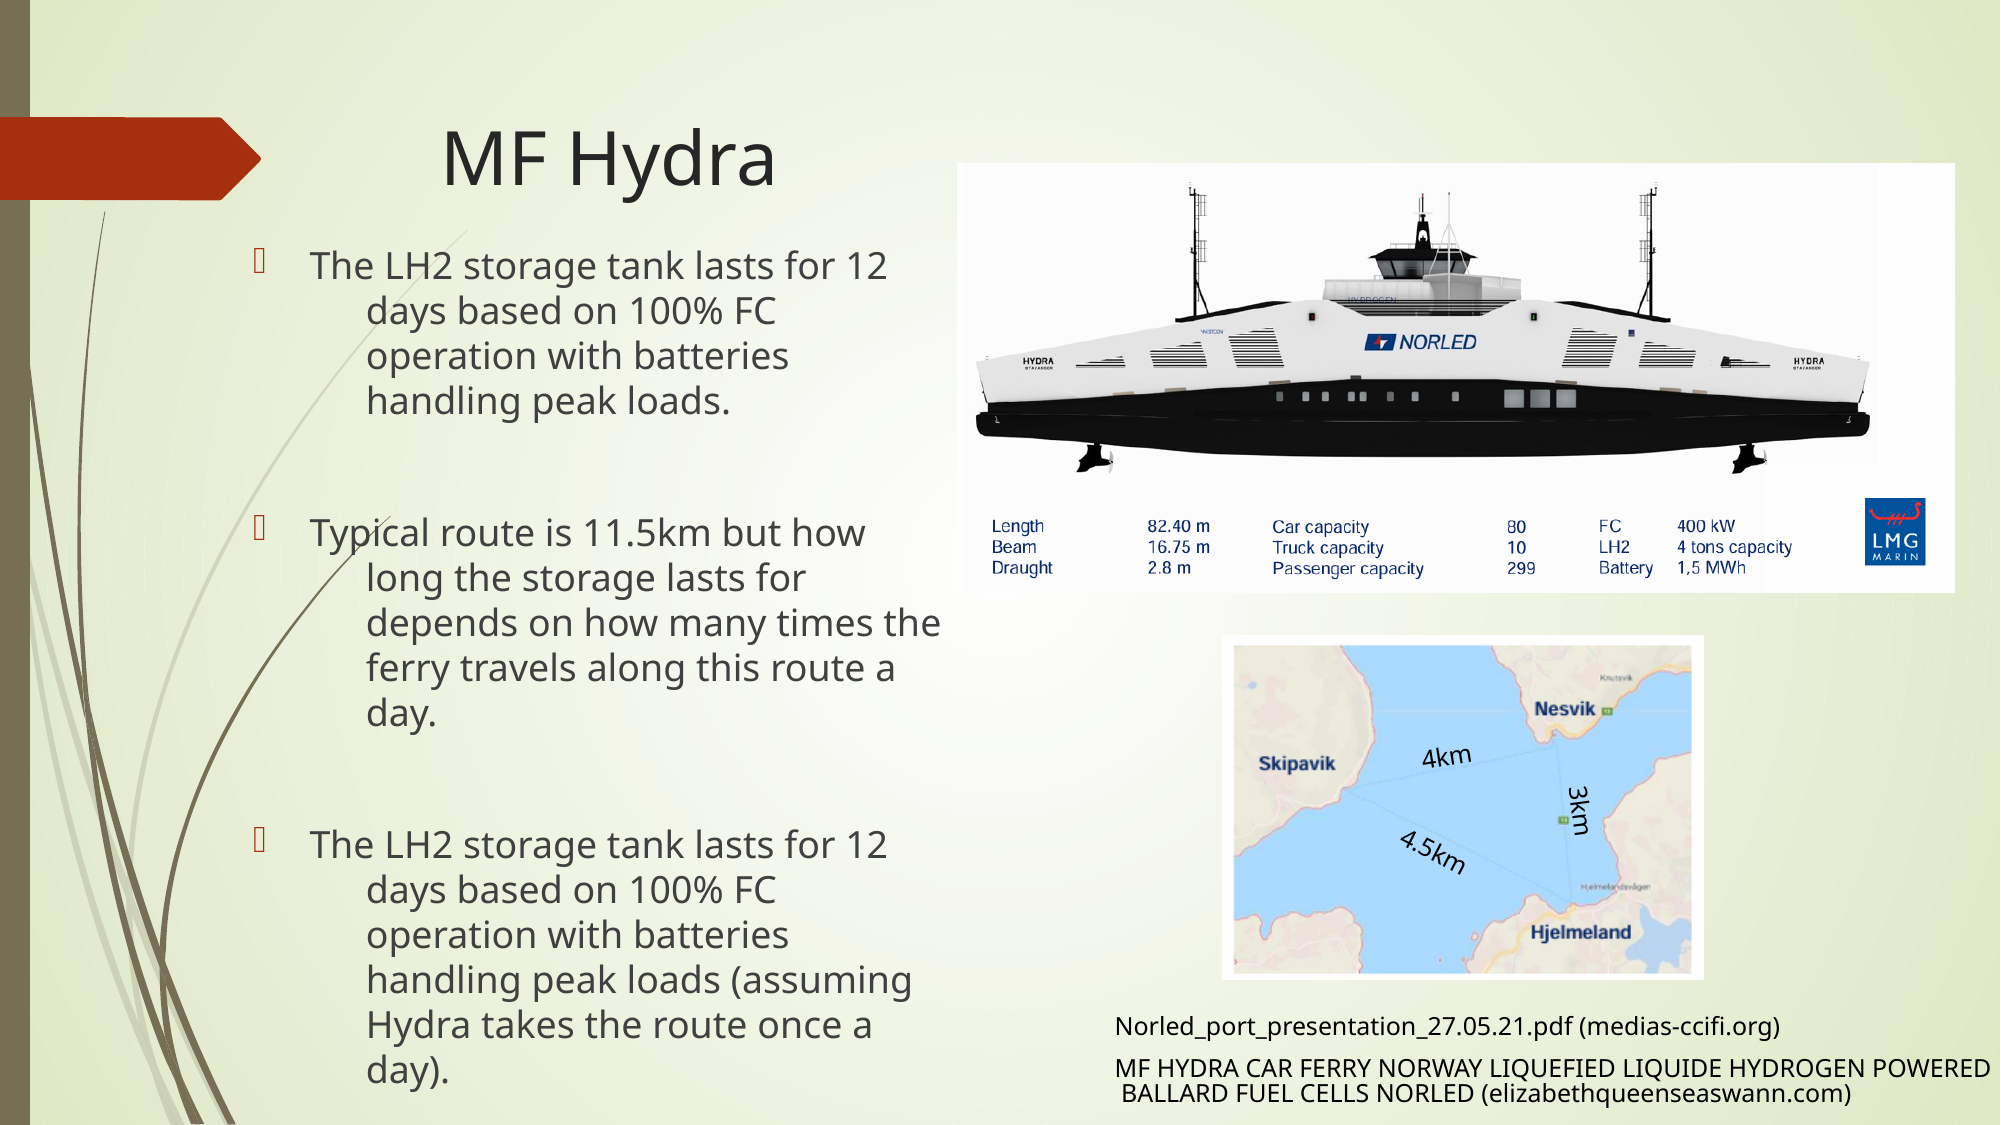

# MF Hydra
The LH2 storage tank lasts for 12 days based on 100% FC operation with batteries handling peak loads.
Typical route is 11.5km but how long the storage lasts for depends on how many times the ferry travels along this route a day.
The LH2 storage tank lasts for 12 days based on 100% FC operation with batteries handling peak loads (assuming Hydra takes the route once a day).
4km
3km
4.5km
Norled_port_presentation_27.05.21.pdf (medias-ccifi.org)
MF HYDRA CAR FERRY NORWAY LIQUEFIED LIQUIDE HYDROGEN POWERED BALLARD FUEL CELLS NORLED (elizabethqueenseaswann.com)